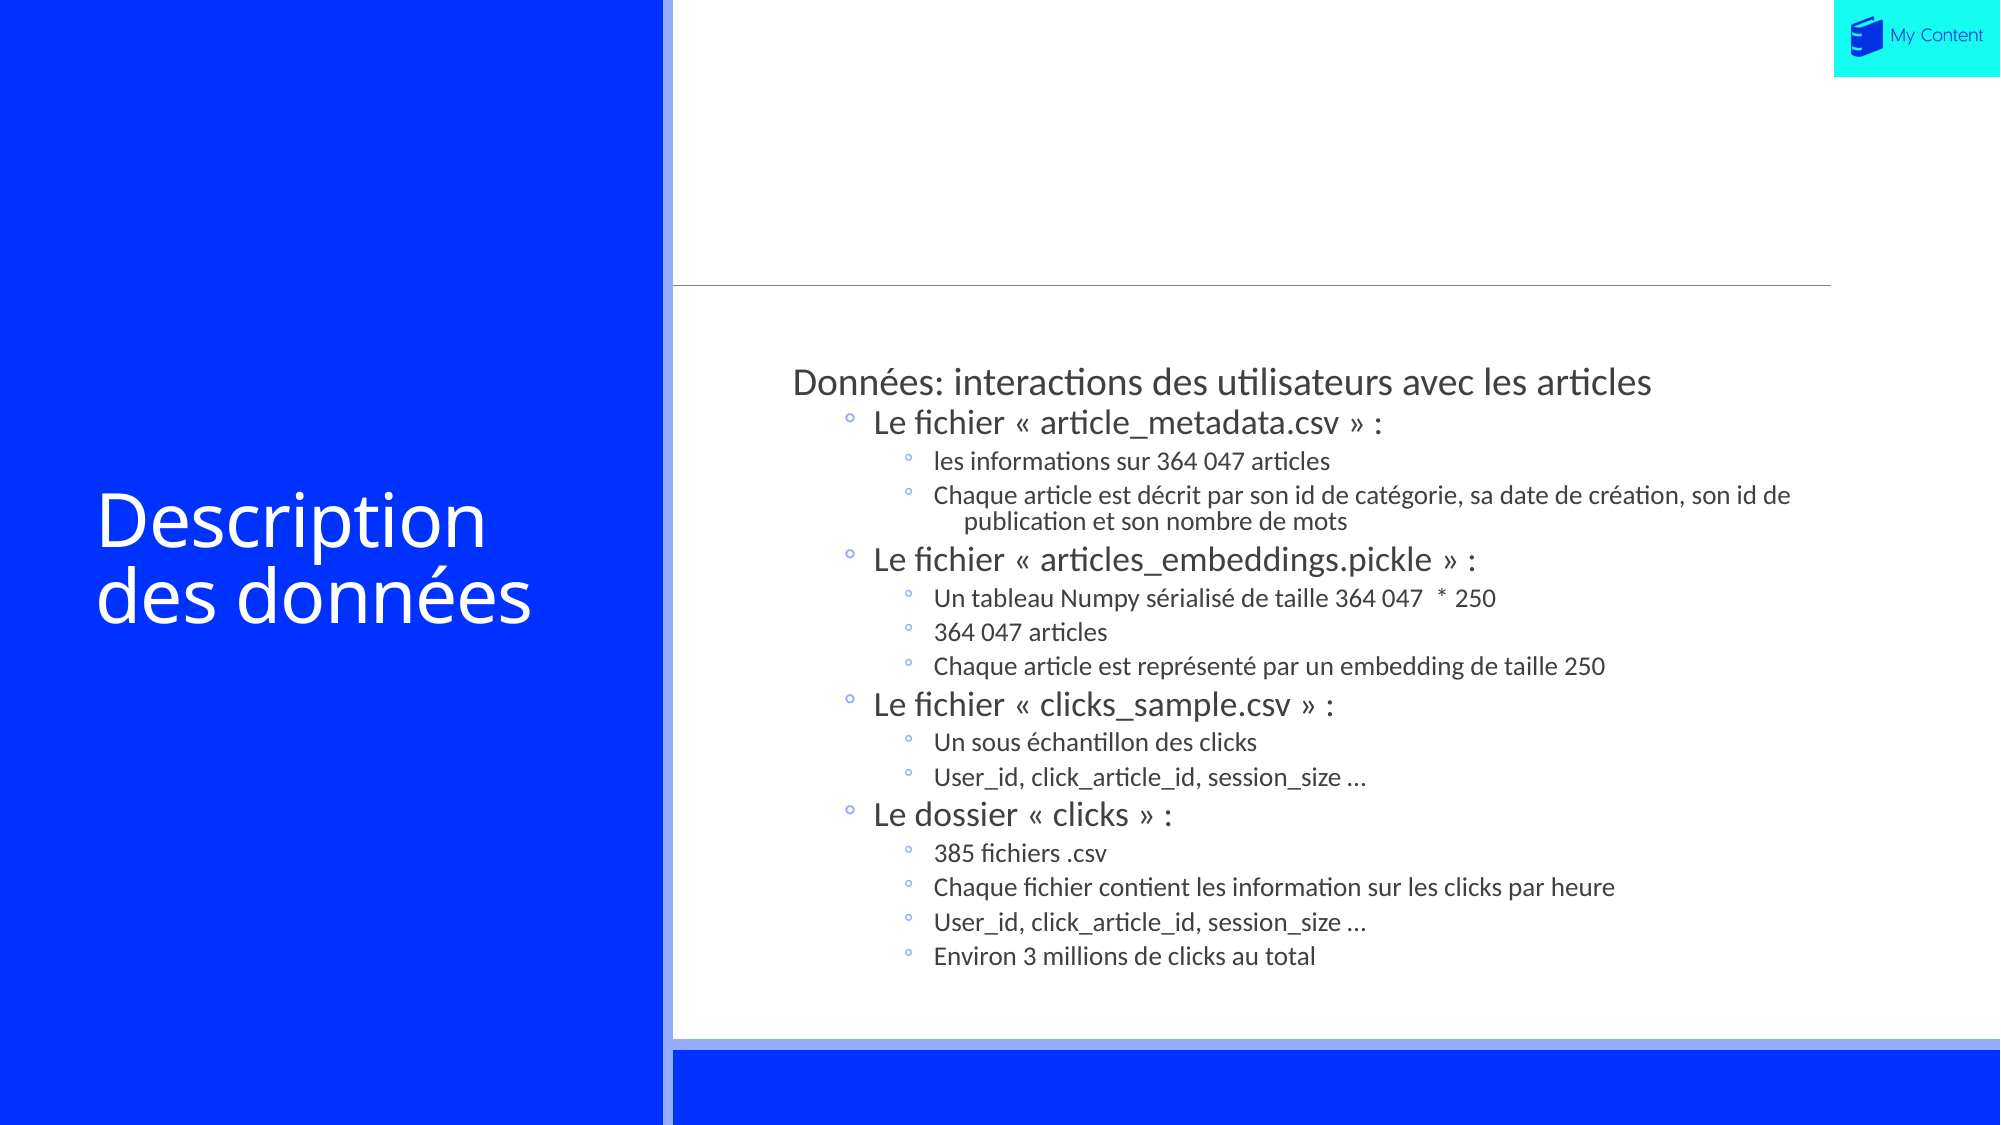

# Description des données
Données: interactions des utilisateurs avec les articles
Le fichier « article_metadata.csv » :
les informations sur 364 047 articles
Chaque article est décrit par son id de catégorie, sa date de création, son id de publication et son nombre de mots
Le fichier « articles_embeddings.pickle » :
Un tableau Numpy sérialisé de taille 364 047 * 250
364 047 articles
Chaque article est représenté par un embedding de taille 250
Le fichier « clicks_sample.csv » :
Un sous échantillon des clicks
User_id, click_article_id, session_size …
Le dossier « clicks » :
385 fichiers .csv
Chaque fichier contient les information sur les clicks par heure
User_id, click_article_id, session_size …
Environ 3 millions de clicks au total